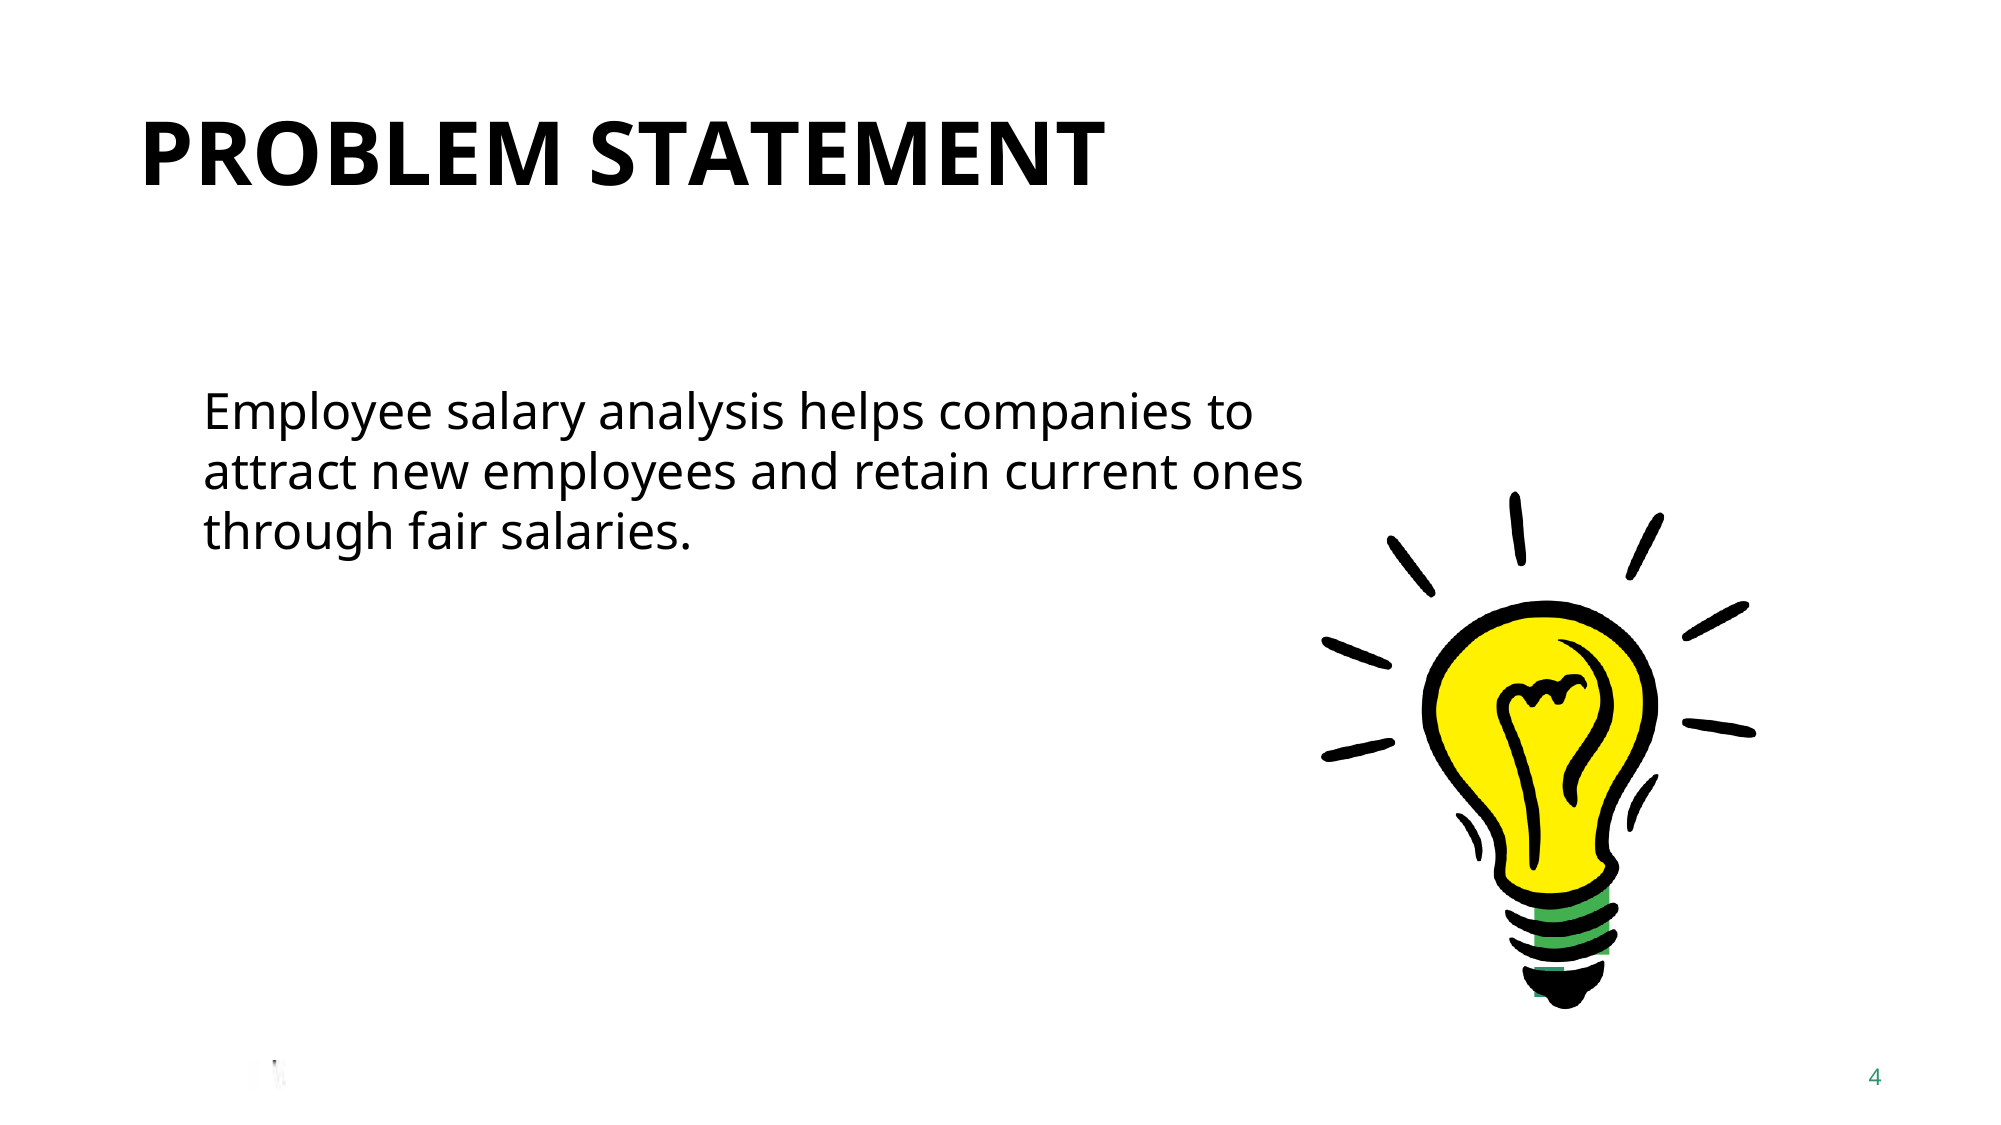

# PROBLEM	STATEMENT
Employee salary analysis helps companies to attract new employees and retain current ones through fair salaries.